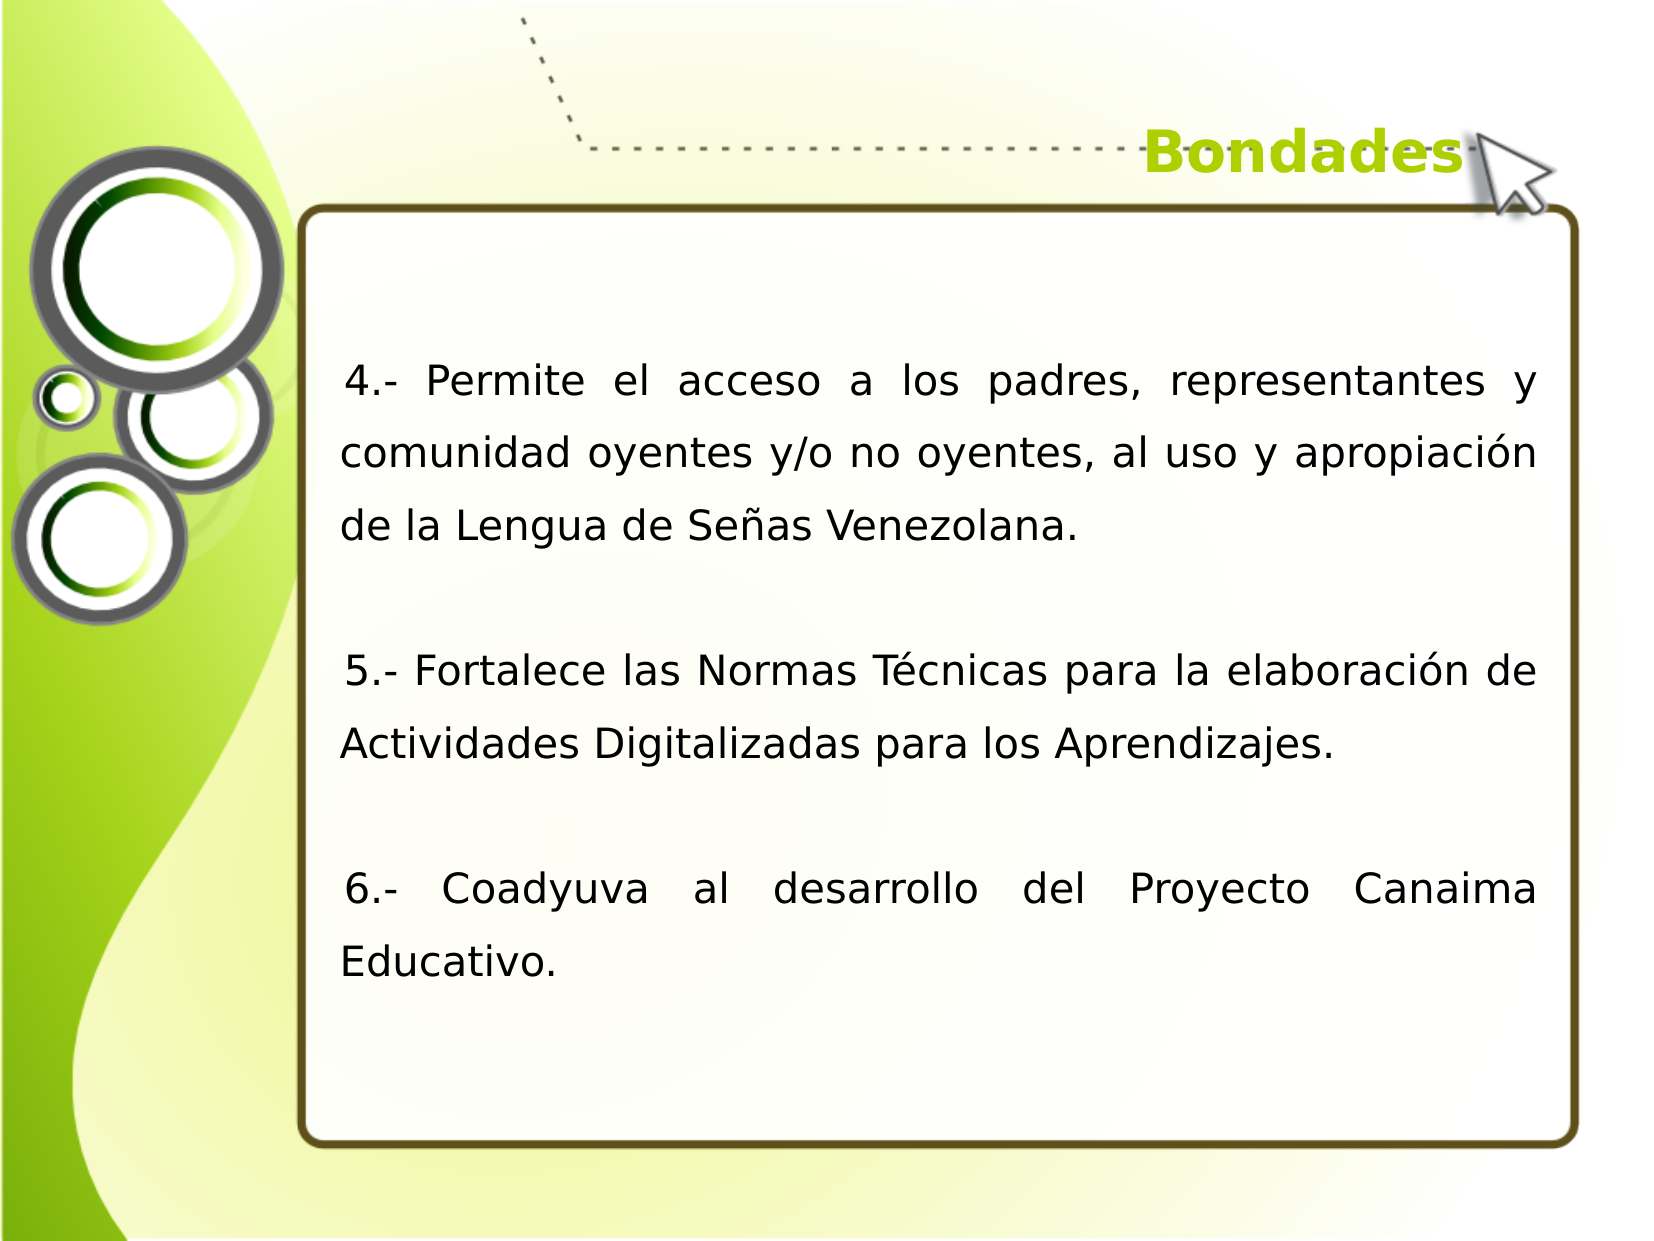

Bondades
4.- Permite el acceso a los padres, representantes y comunidad oyentes y/o no oyentes, al uso y apropiación de la Lengua de Señas Venezolana.
5.- Fortalece las Normas Técnicas para la elaboración de Actividades Digitalizadas para los Aprendizajes.
6.- Coadyuva al desarrollo del Proyecto Canaima Educativo.